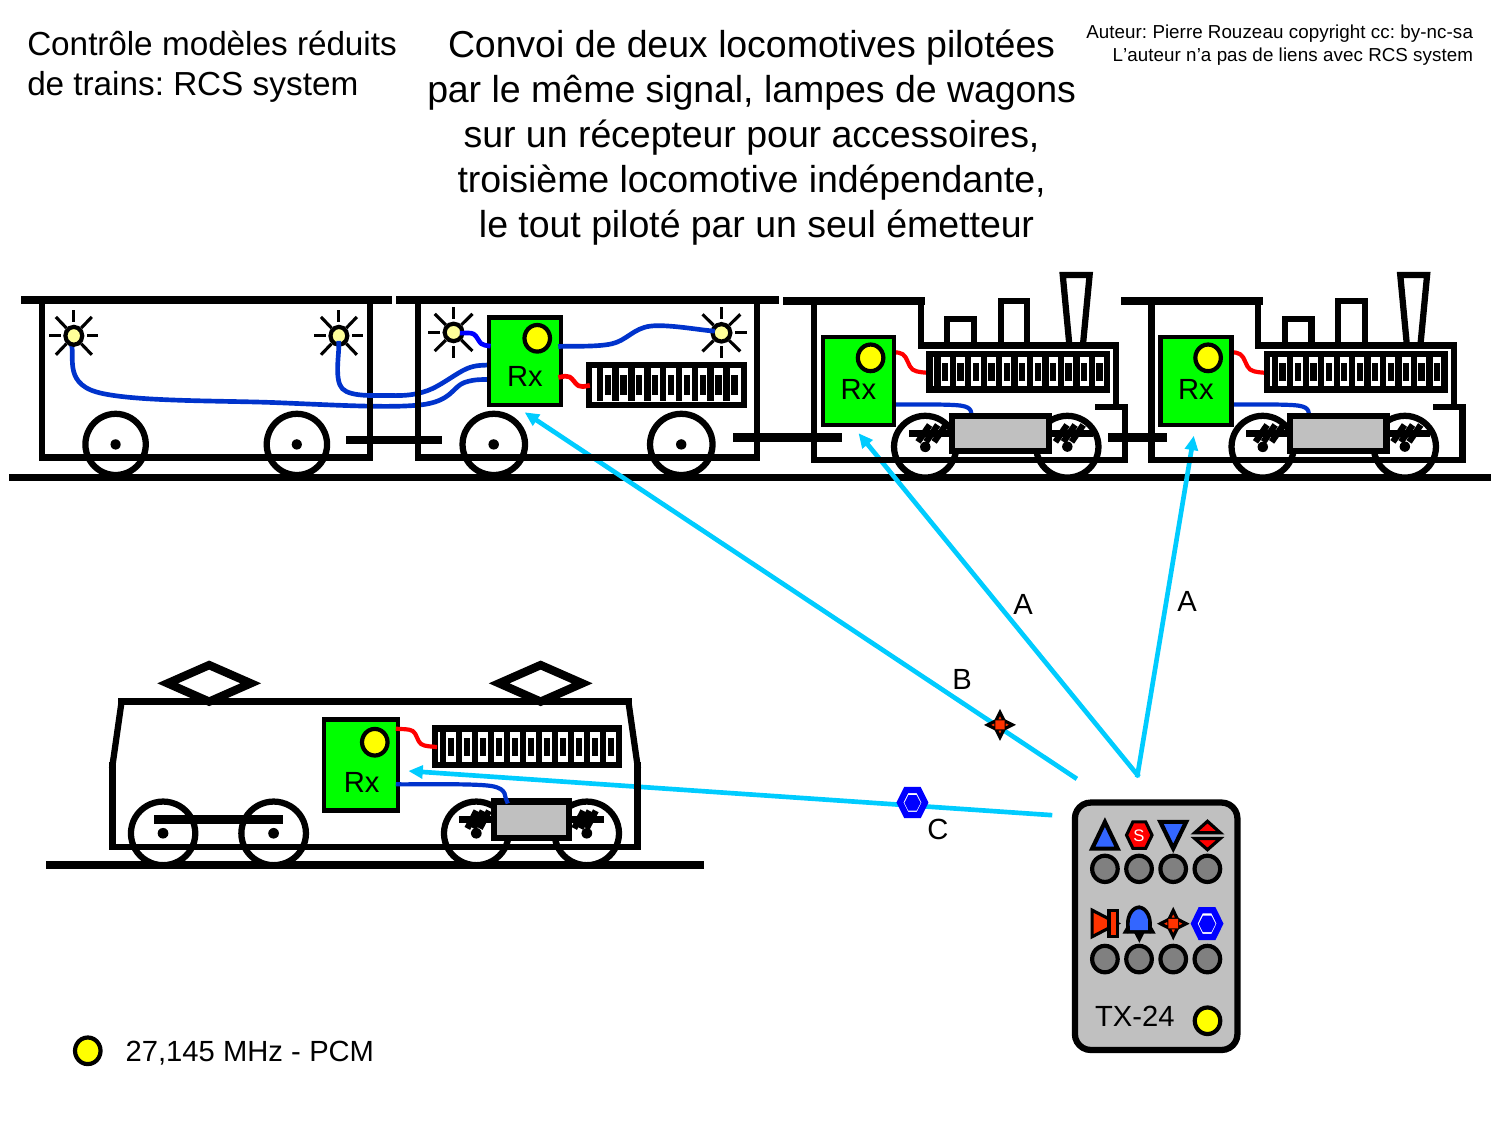

Contrôle modèles réduits
de trains: RCS system
Convoi de deux locomotives pilotées
par le même signal, lampes de wagons
sur un récepteur pour accessoires,
troisième locomotive indépendante,
 le tout piloté par un seul émetteur
Auteur: Pierre Rouzeau copyright cc: by-nc-sa
L’auteur n’a pas de liens avec RCS system
Rx
Rx
Rx
A
A
B
Rx
C
S
TX-24
27,145 MHz - PCM